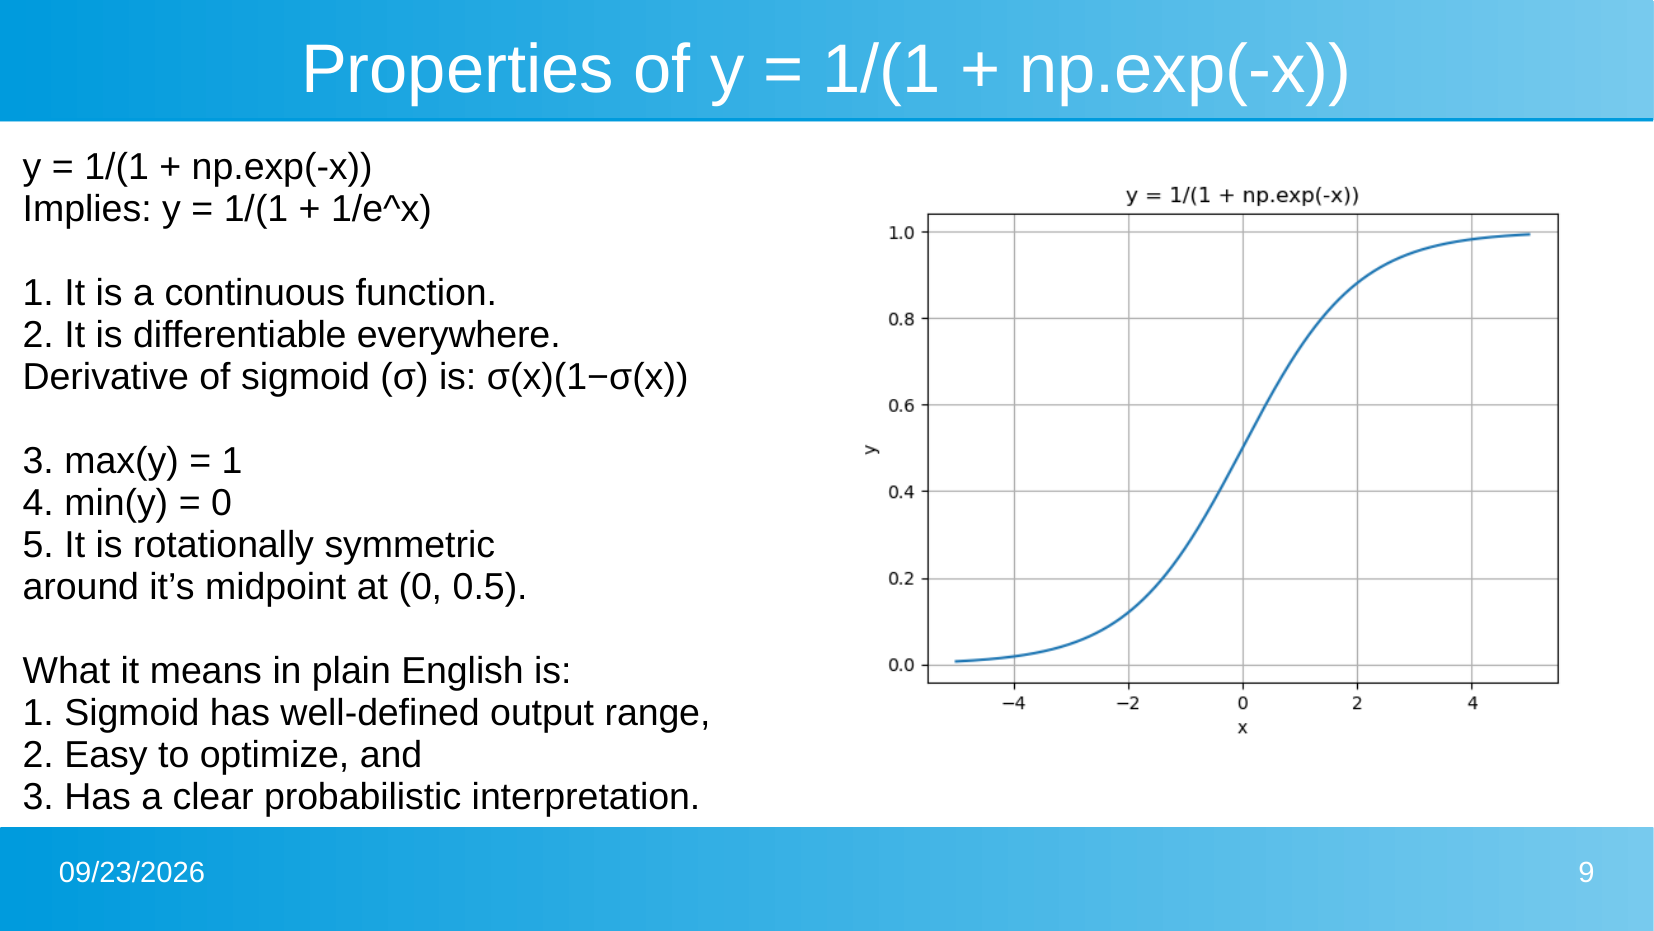

# Properties of y = 1/(1 + np.exp(-x))
y = 1/(1 + np.exp(-x))
Implies: y = 1/(1 + 1/e^x)
1. It is a continuous function.
2. It is differentiable everywhere.
Derivative of sigmoid (σ) is: σ(x)(1−σ(x))
3. max(y) = 1
4. min(y) = 0
5. It is rotationally symmetric
around it’s midpoint at (0, 0.5).
What it means in plain English is:
1. Sigmoid has well-defined output range,
2. Easy to optimize, and
3. Has a clear probabilistic interpretation.
9